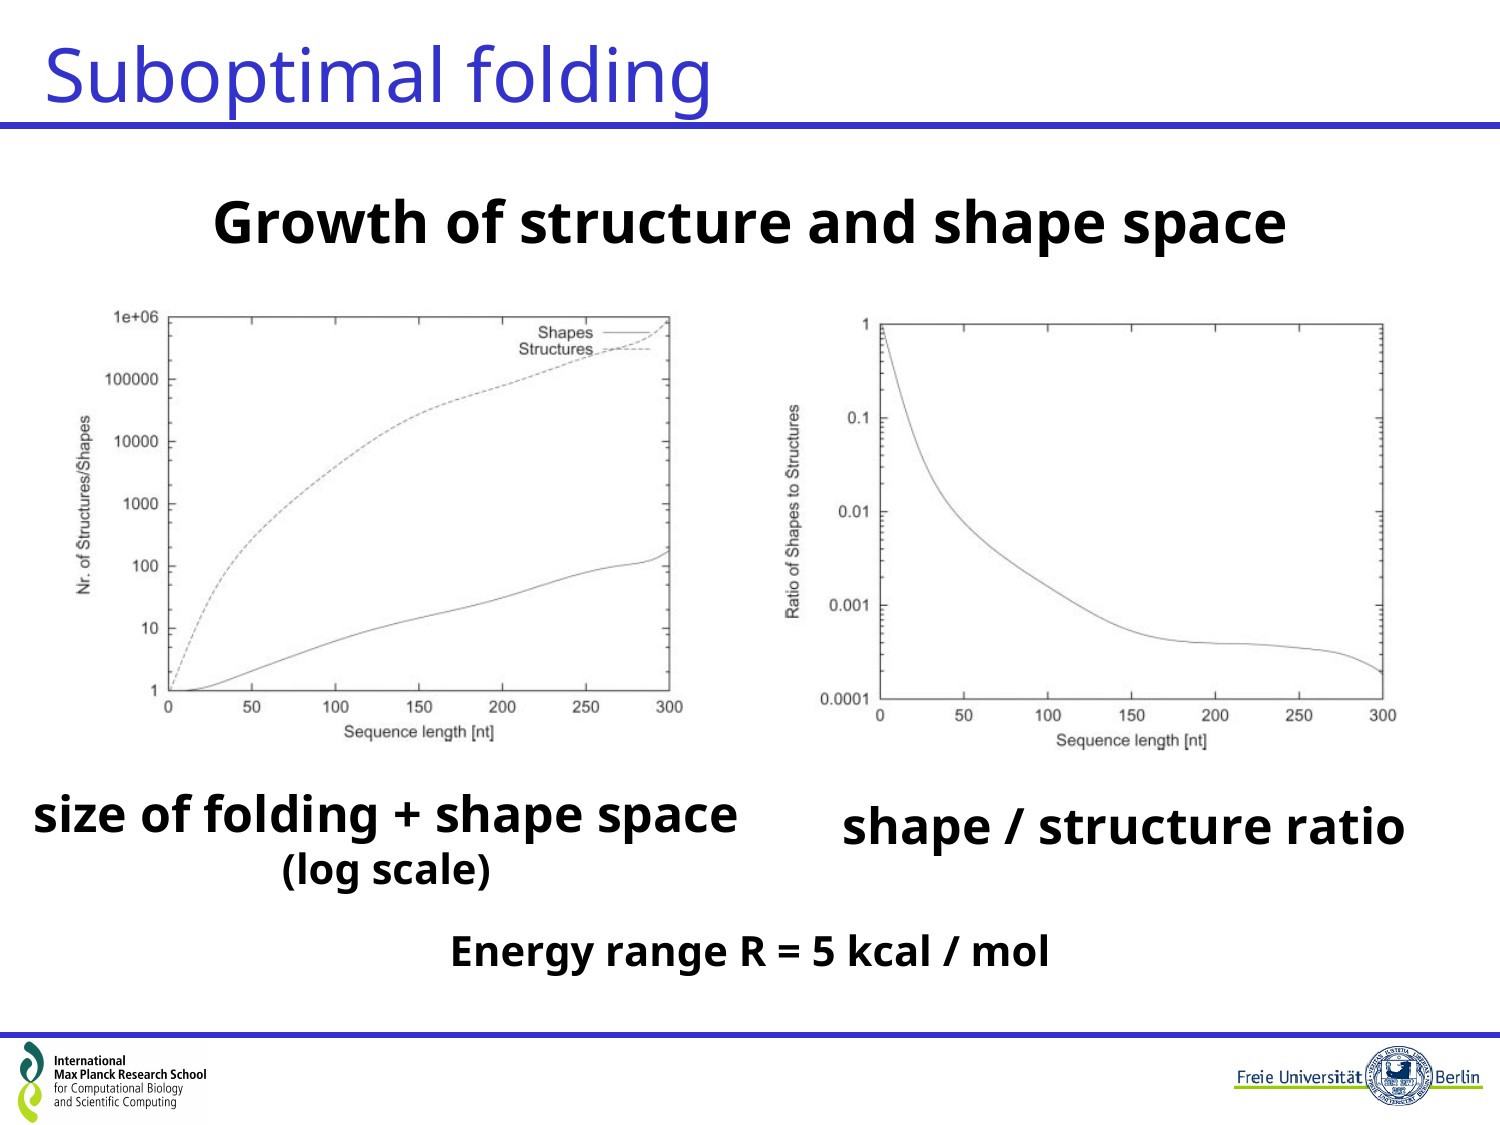

# Suboptimal folding
Growth of structure and shape space
size of folding + shape space
(log scale)
shape / structure ratio
Energy range R = 5 kcal / mol